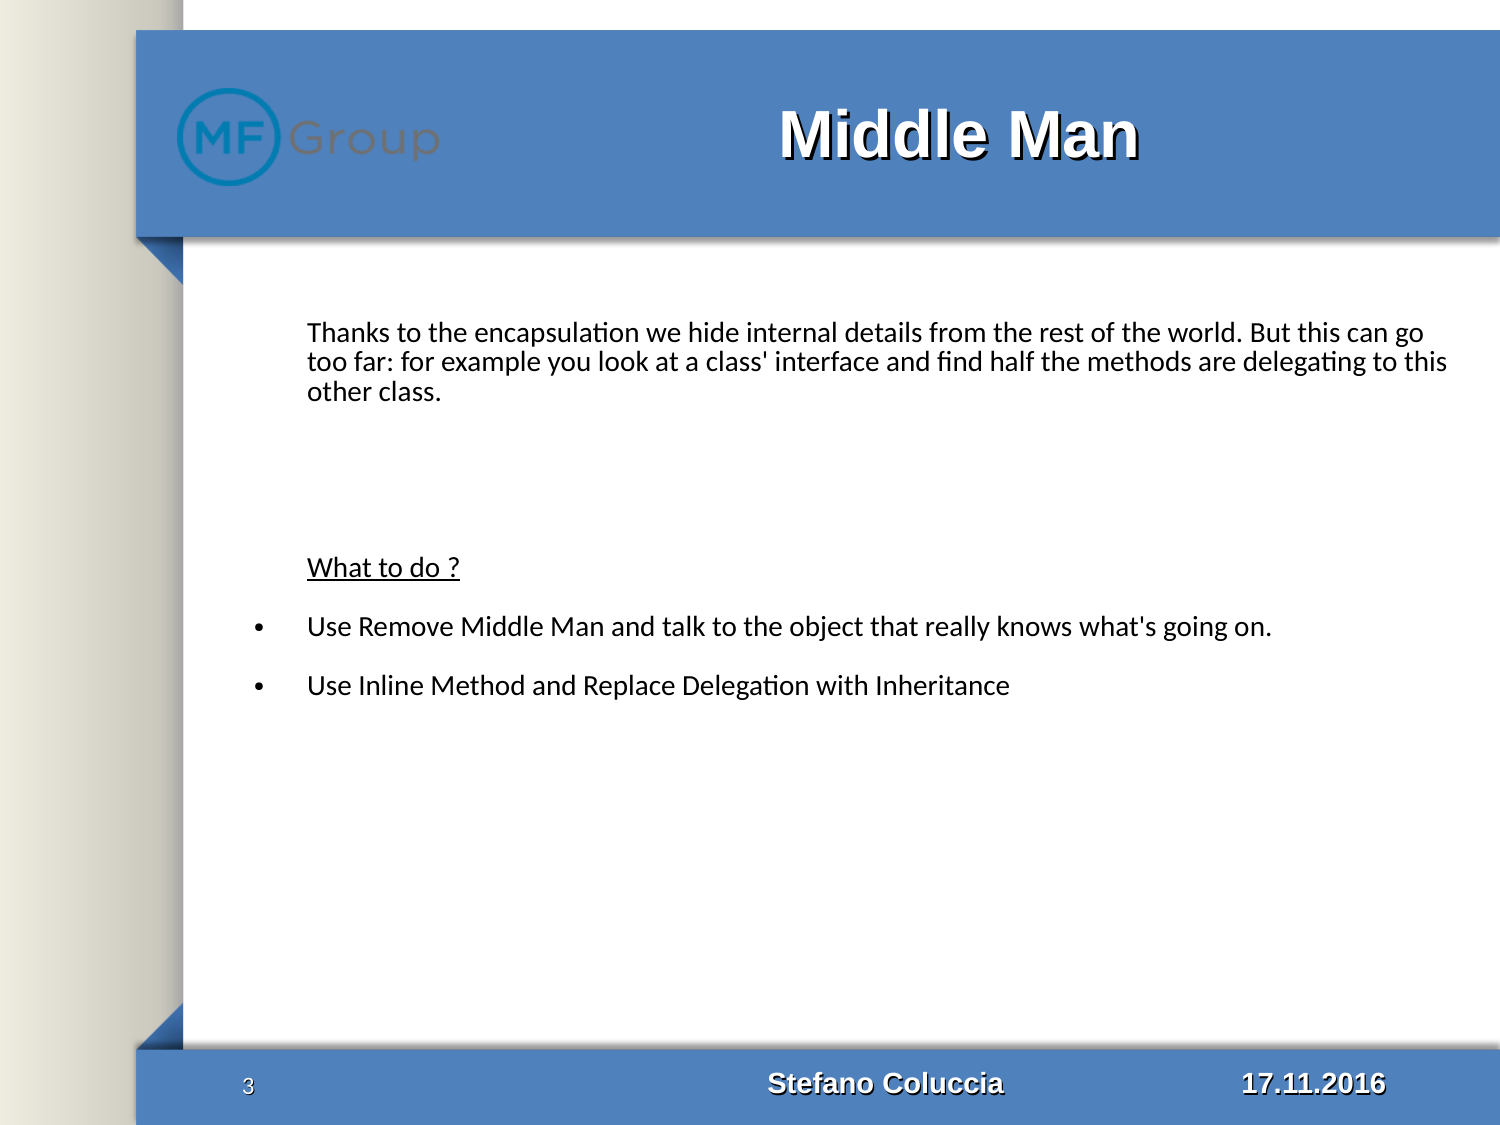

# Middle Man
Thanks to the encapsulation we hide internal details from the rest of the world. But this can go too far: for example you look at a class' interface and find half the methods are delegating to this other class.
What to do ?
Use Remove Middle Man and talk to the object that really knows what's going on.
Use Inline Method and Replace Delegation with Inheritance
3
Stefano Coluccia
17.11.2016